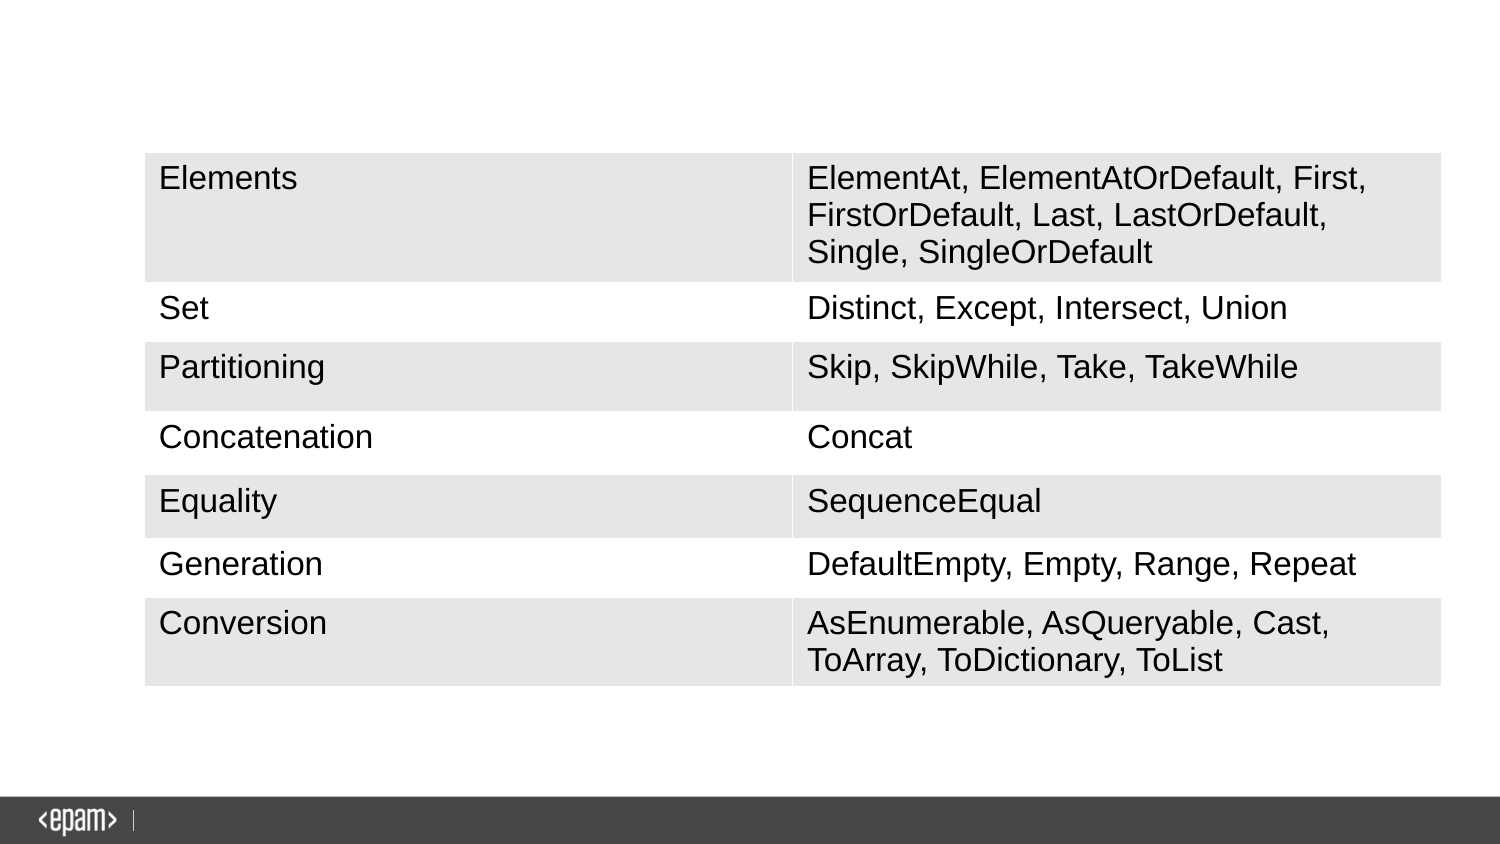

| | |
| --- | --- |
| Elements | ElementAt, ElementAtOrDefault, First, FirstOrDefault, Last, LastOrDefault, Single, SingleOrDefault |
| Set | Distinct, Except, Intersect, Union |
| Partitioning | Skip, SkipWhile, Take, TakeWhile |
| Concatenation | Concat |
| Equality | SequenceEqual |
| Generation | DefaultEmpty, Empty, Range, Repeat |
| Conversion | AsEnumerable, AsQueryable, Cast, ToArray, ToDictionary, ToList |